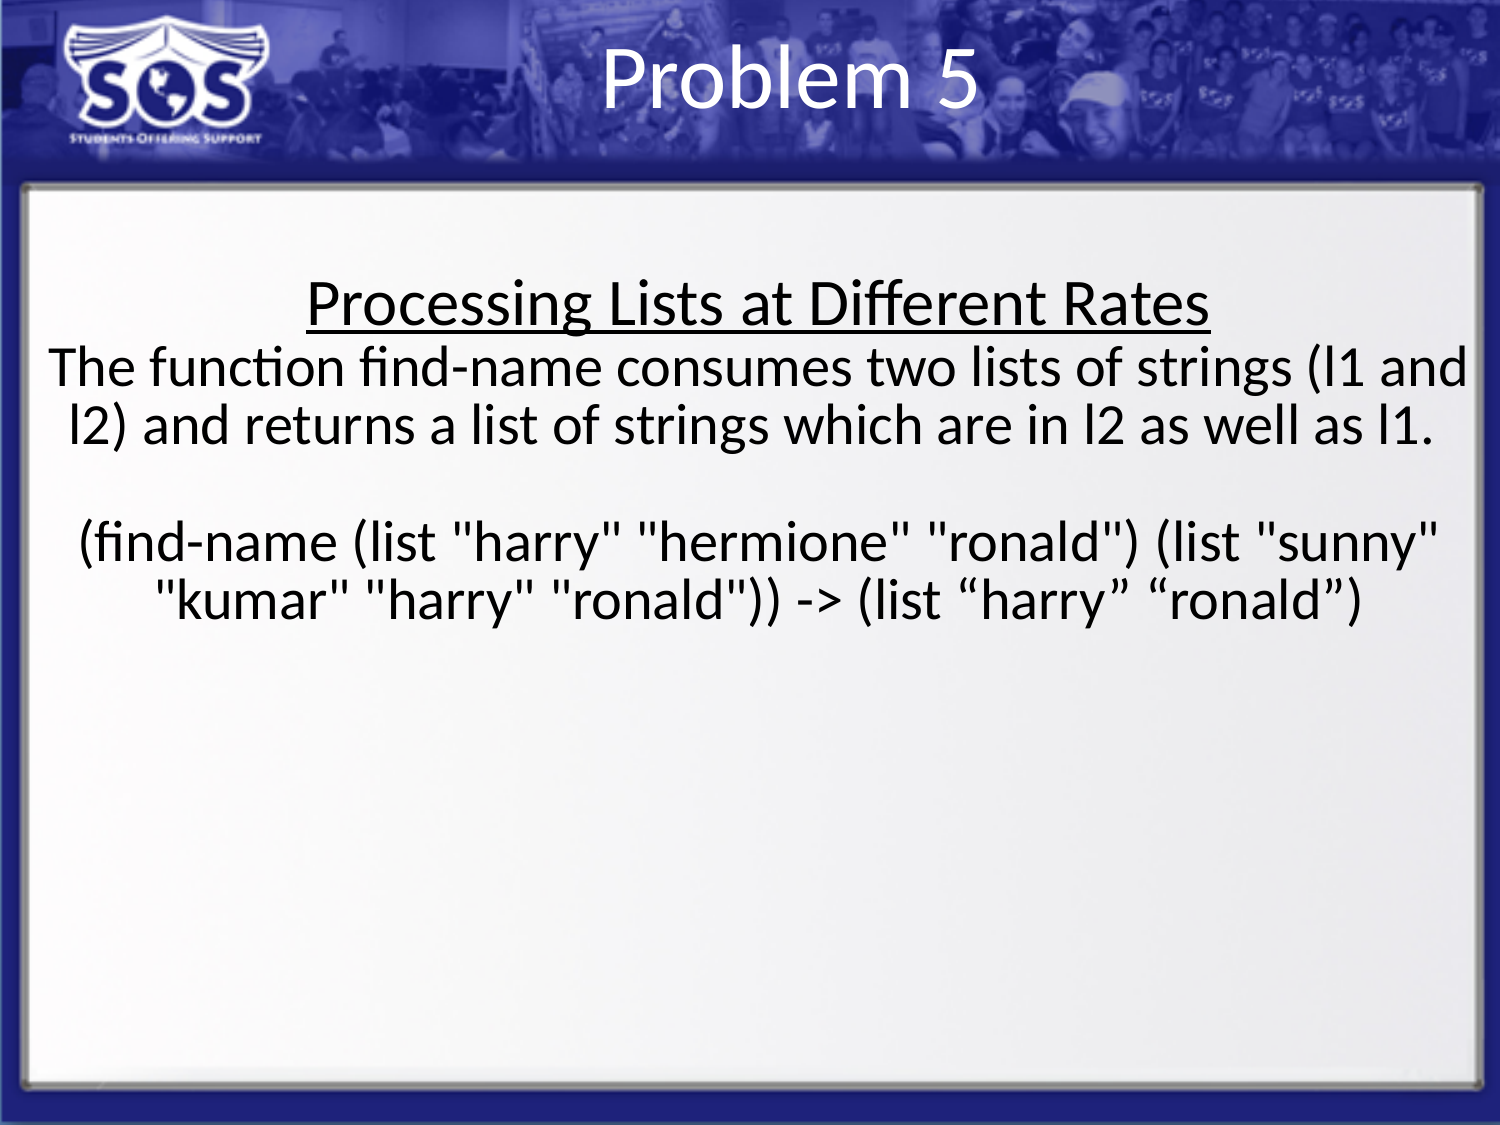

Problem 5
Processing Lists at Different Rates
The function find-name consumes two lists of strings (l1 and l2) and returns a list of strings which are in l2 as well as l1.
(find-name (list "harry" "hermione" "ronald") (list "sunny" "kumar" "harry" "ronald")) -> (list “harry” “ronald”)